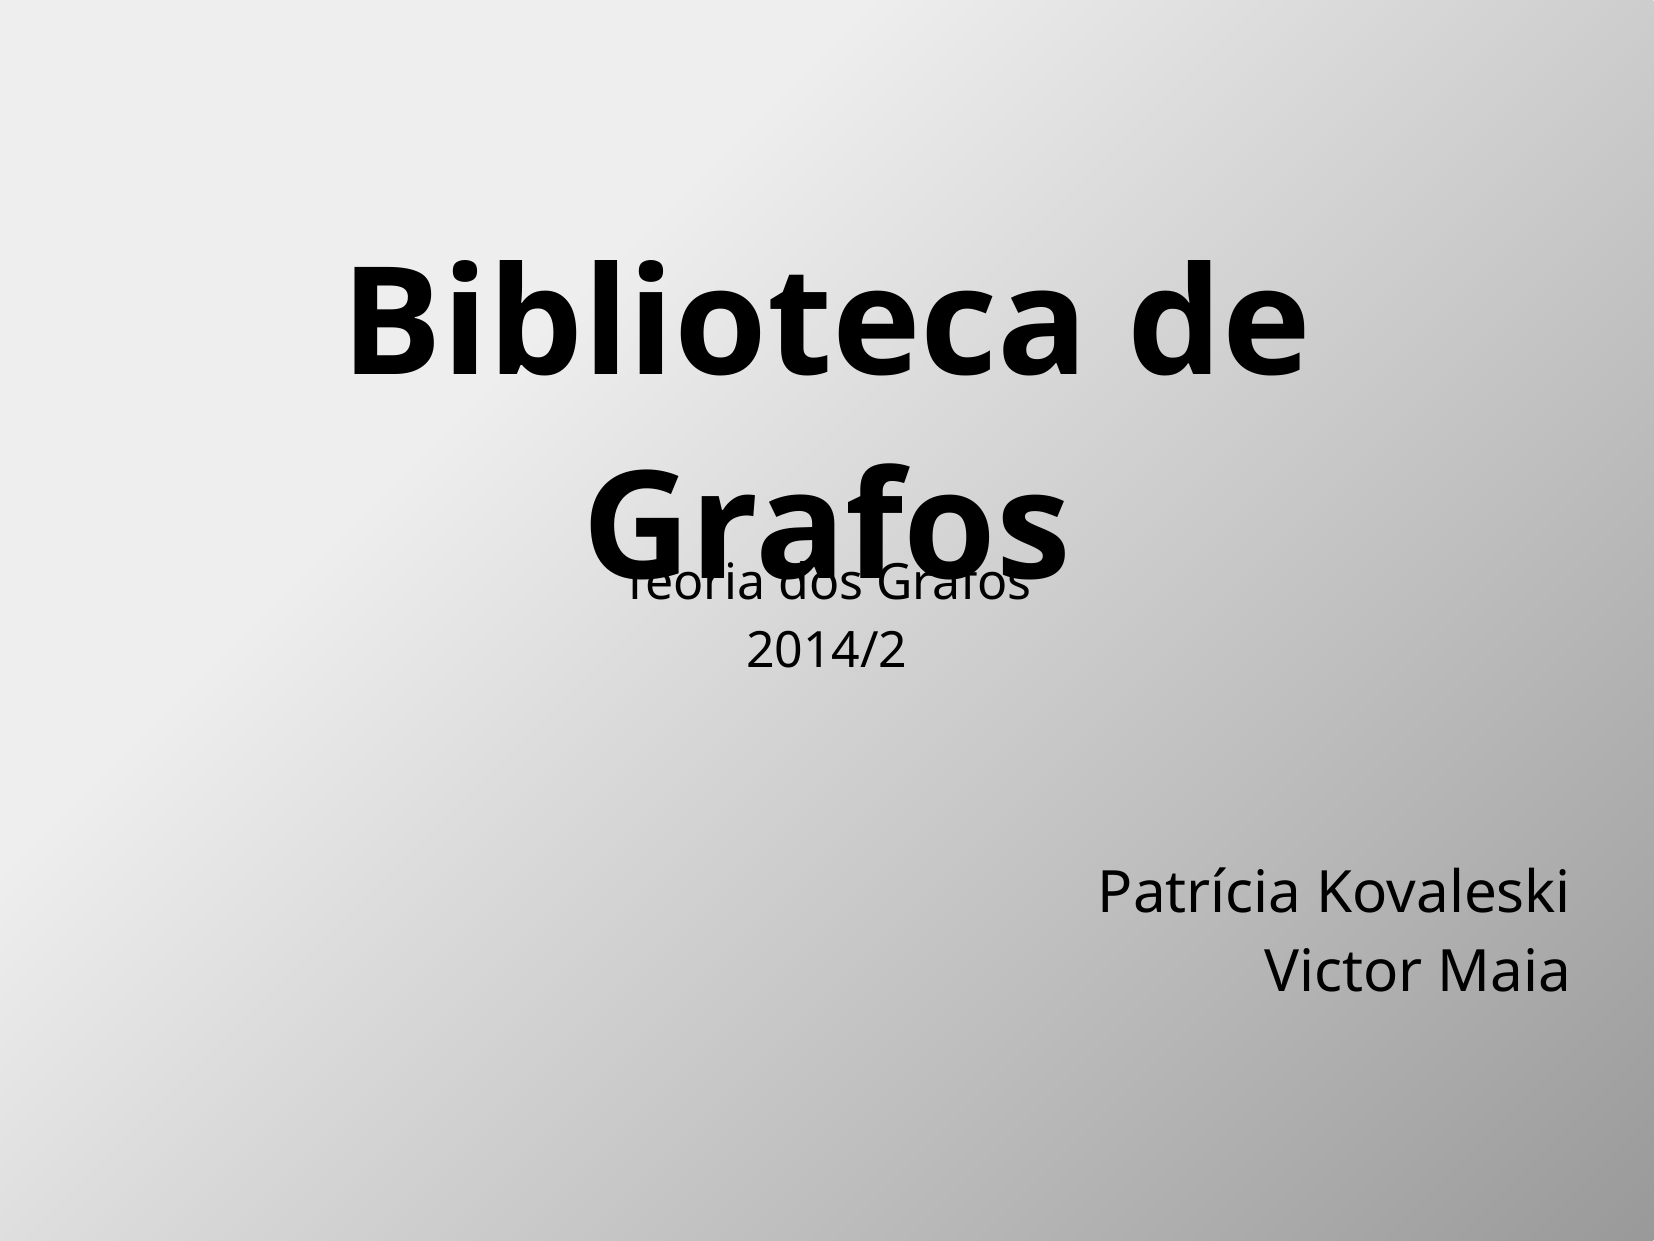

# Biblioteca de Grafos
Teoria dos Grafos
2014/2
Patrícia Kovaleski
Victor Maia